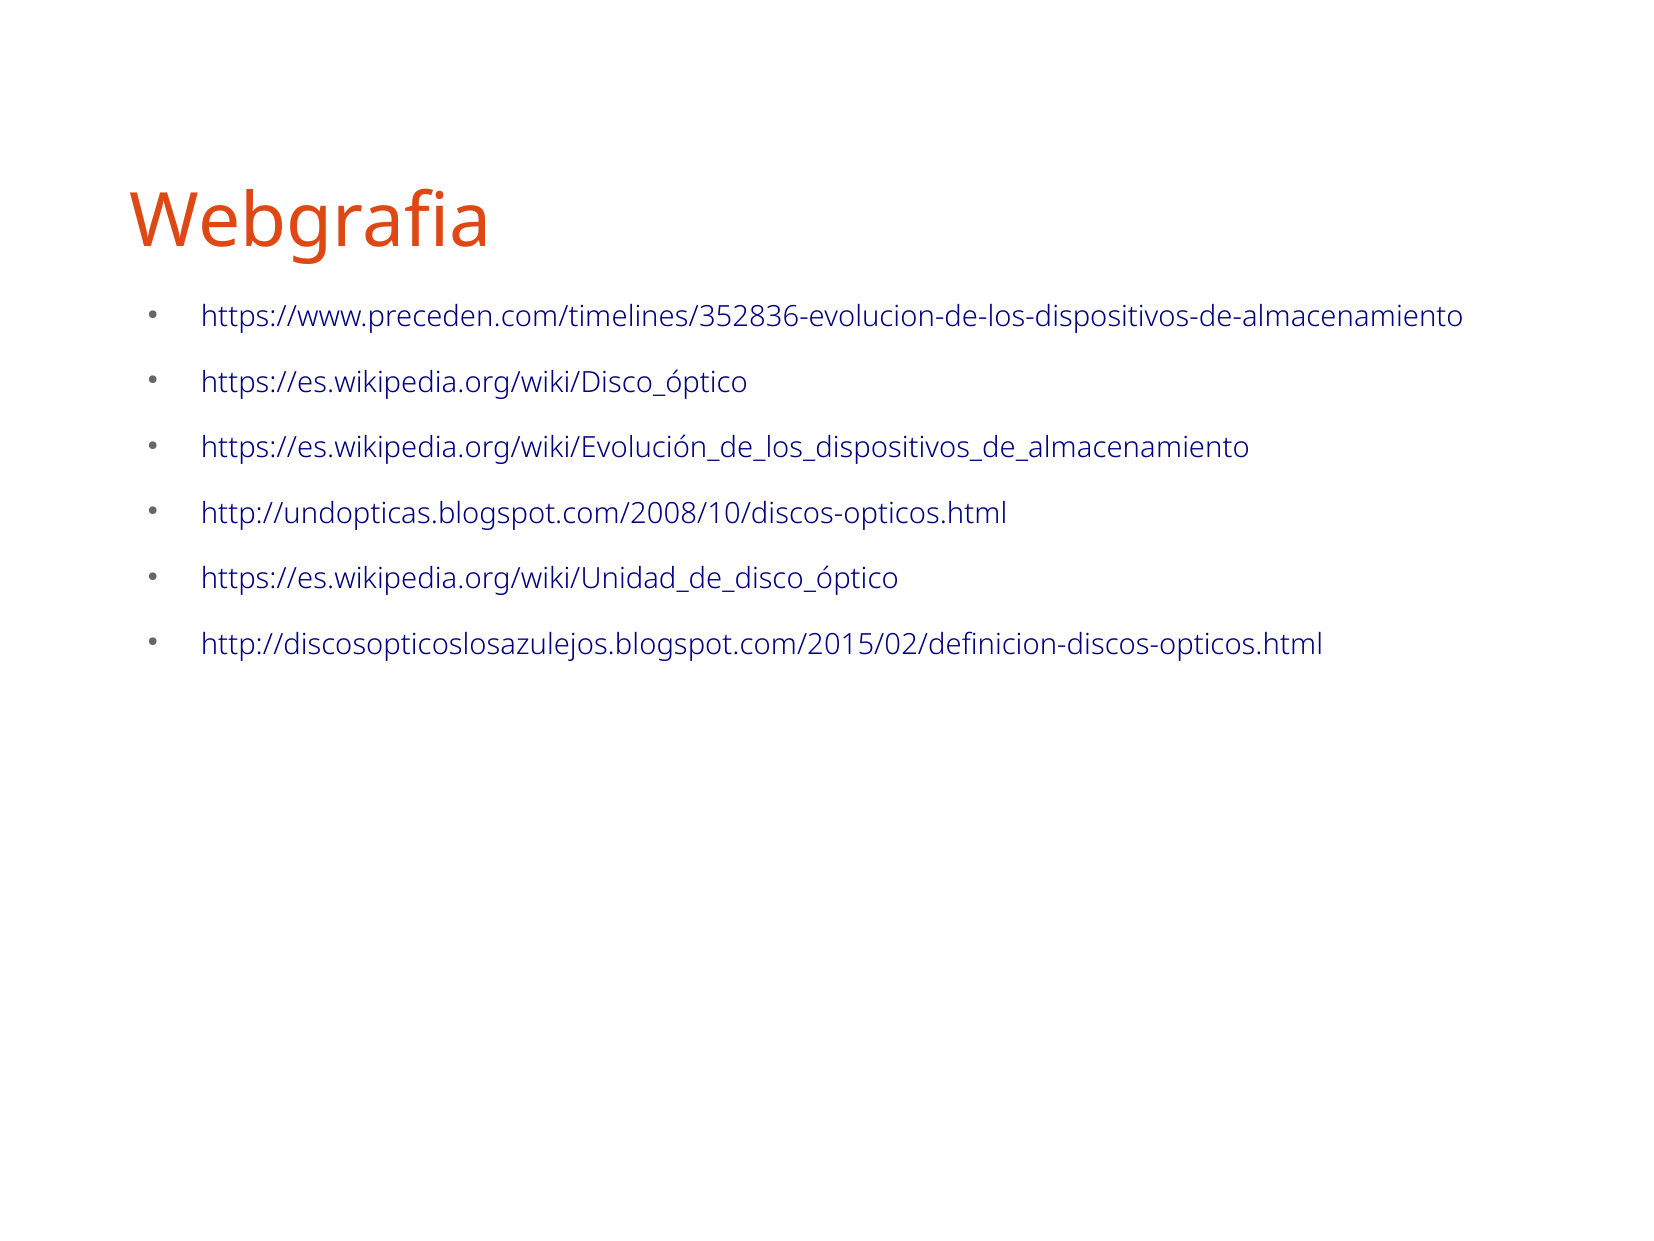

# Webgrafia
https://www.preceden.com/timelines/352836-evolucion-de-los-dispositivos-de-almacenamiento
https://es.wikipedia.org/wiki/Disco_óptico
https://es.wikipedia.org/wiki/Evolución_de_los_dispositivos_de_almacenamiento
http://undopticas.blogspot.com/2008/10/discos-opticos.html
https://es.wikipedia.org/wiki/Unidad_de_disco_óptico
http://discosopticoslosazulejos.blogspot.com/2015/02/definicion-discos-opticos.html